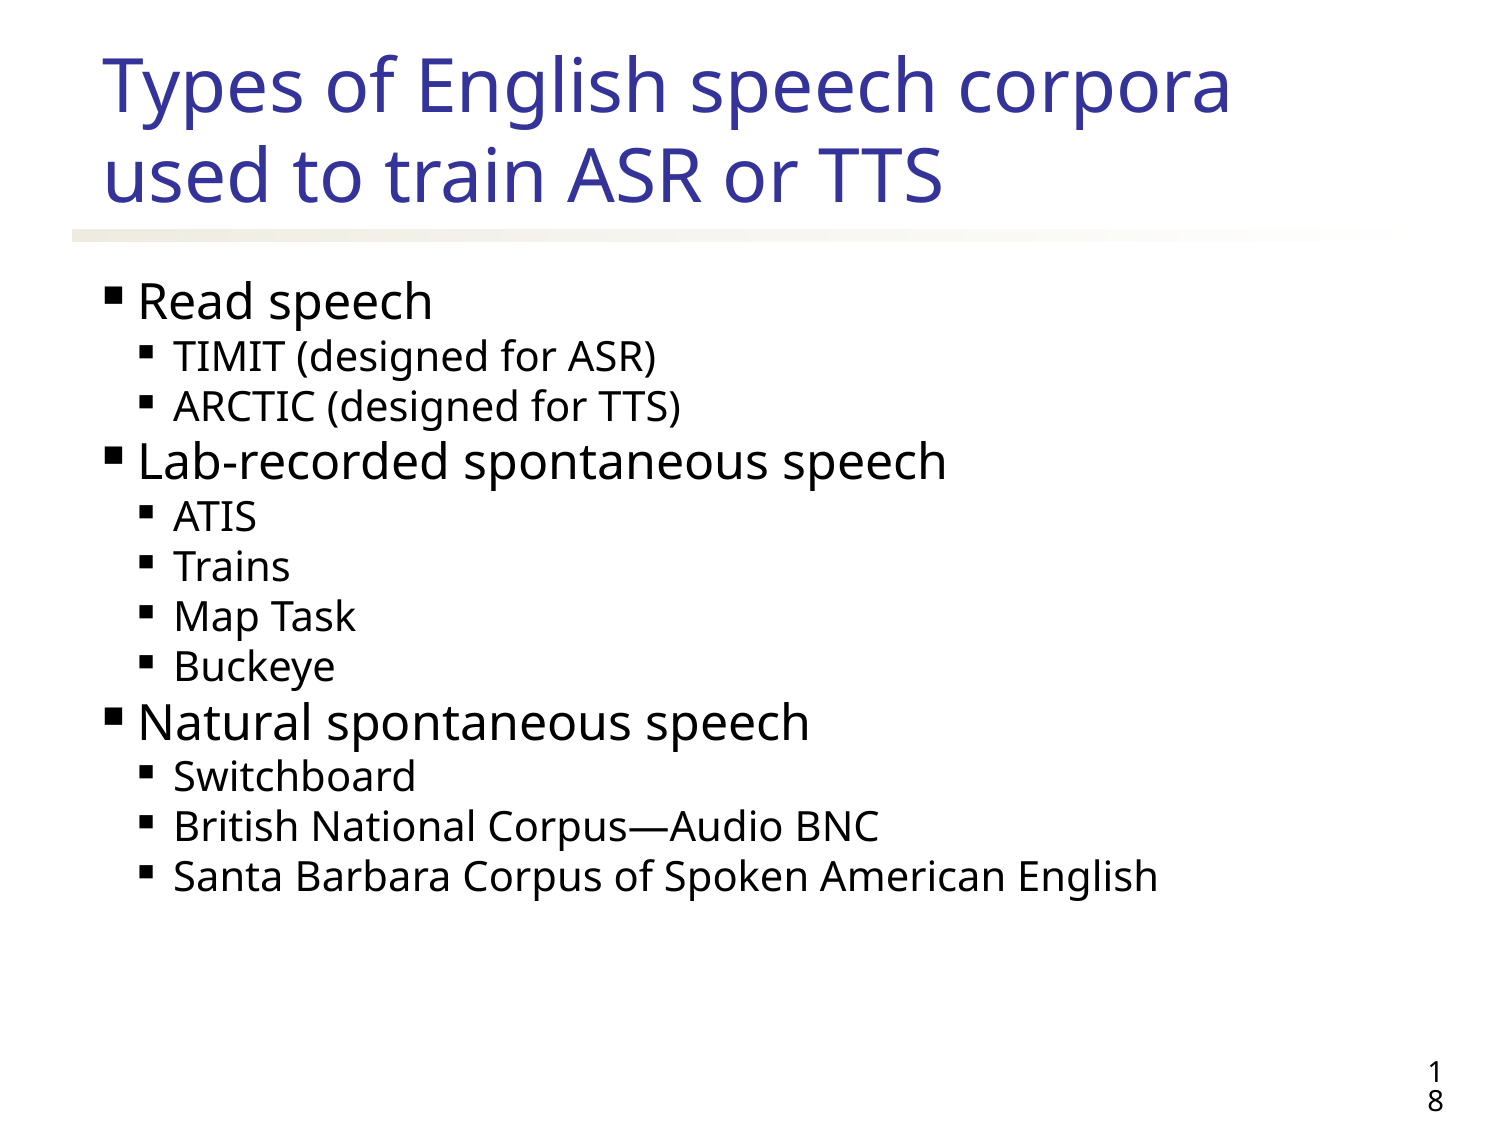

Types of English speech corpora used to train ASR or TTS
Read speech
TIMIT (designed for ASR)
ARCTIC (designed for TTS)
Lab-recorded spontaneous speech
ATIS
Trains
Map Task
Buckeye
Natural spontaneous speech
Switchboard
British National Corpus—Audio BNC
Santa Barbara Corpus of Spoken American English